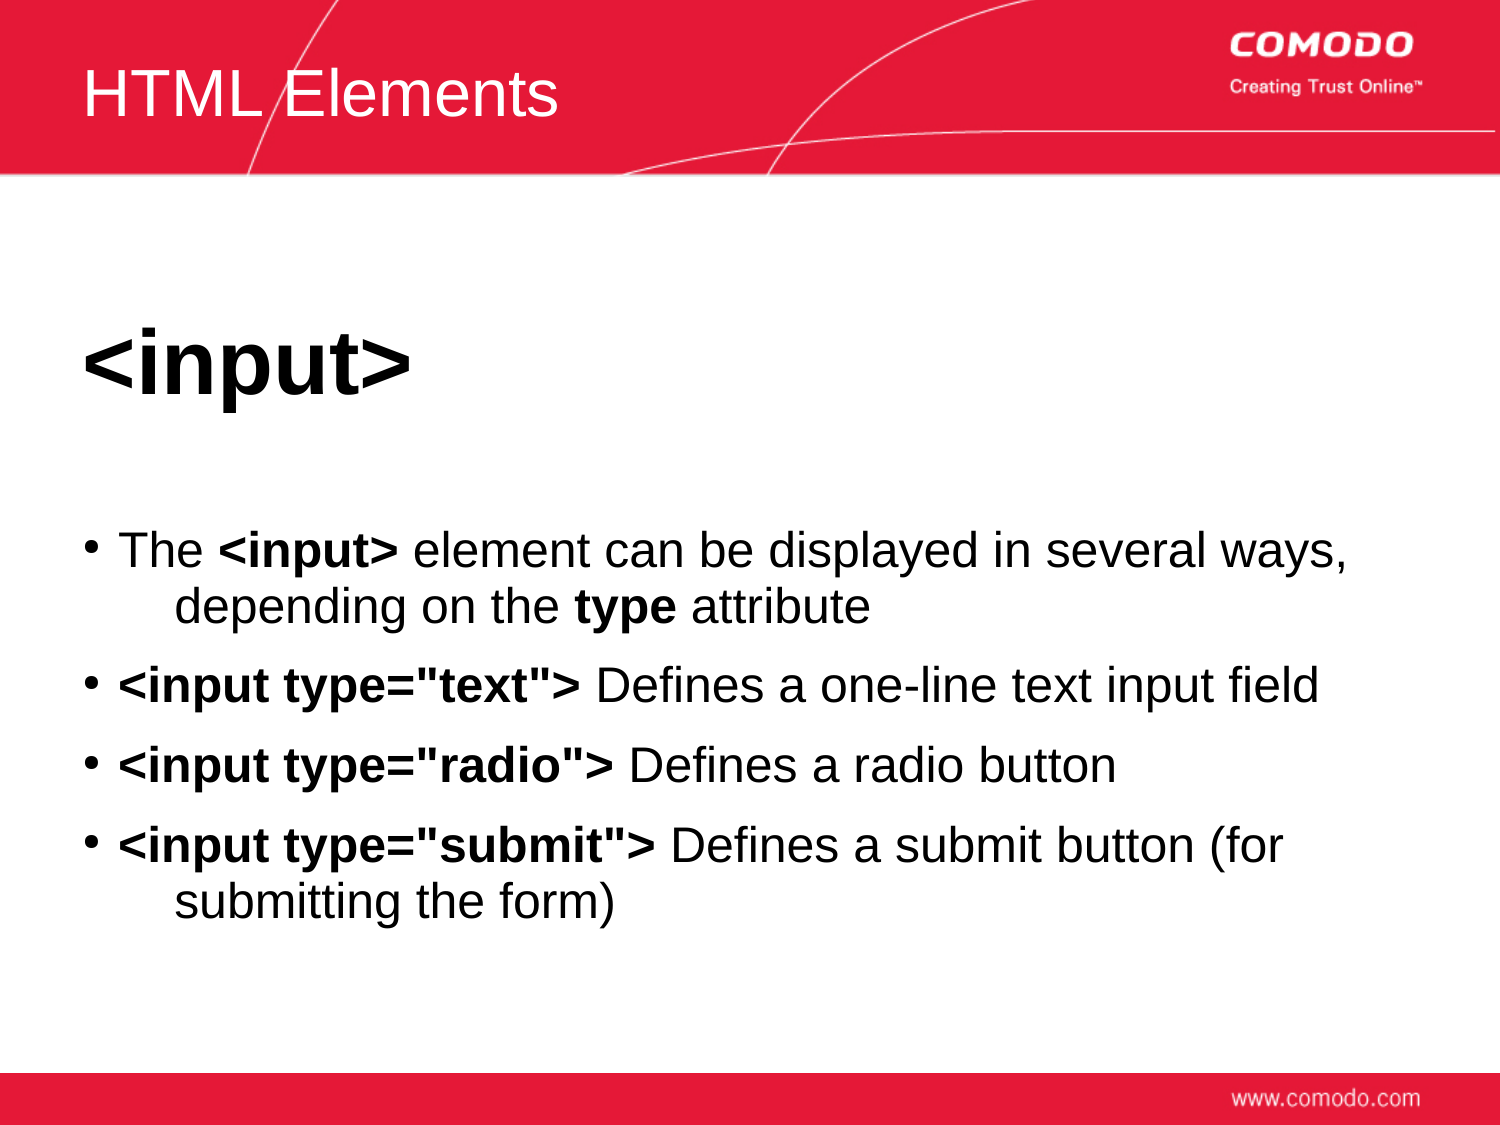

# HTML Elements
<input>
The <input> element can be displayed in several ways, depending on the type attribute
<input type="text"> Defines a one-line text input field
<input type="radio"> Defines a radio button
<input type="submit"> Defines a submit button (for submitting the form)